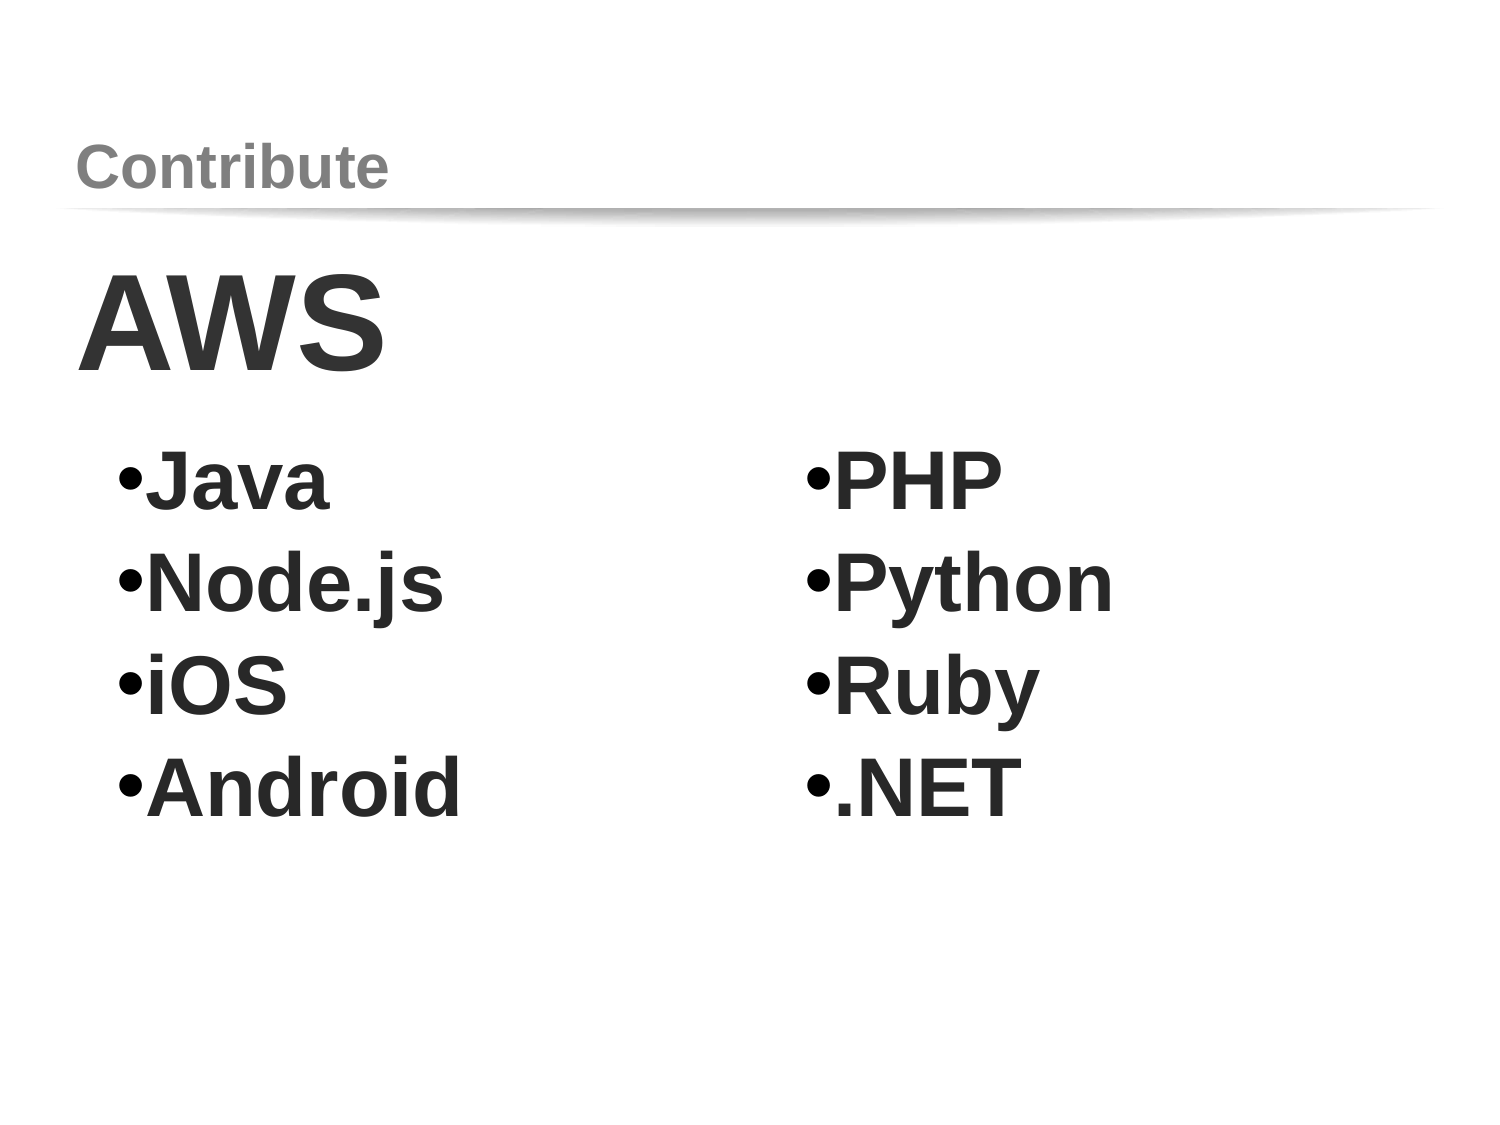

# Contribute
AWS
Java
Node.js
iOS
Android
PHP
Python
Ruby
.NET